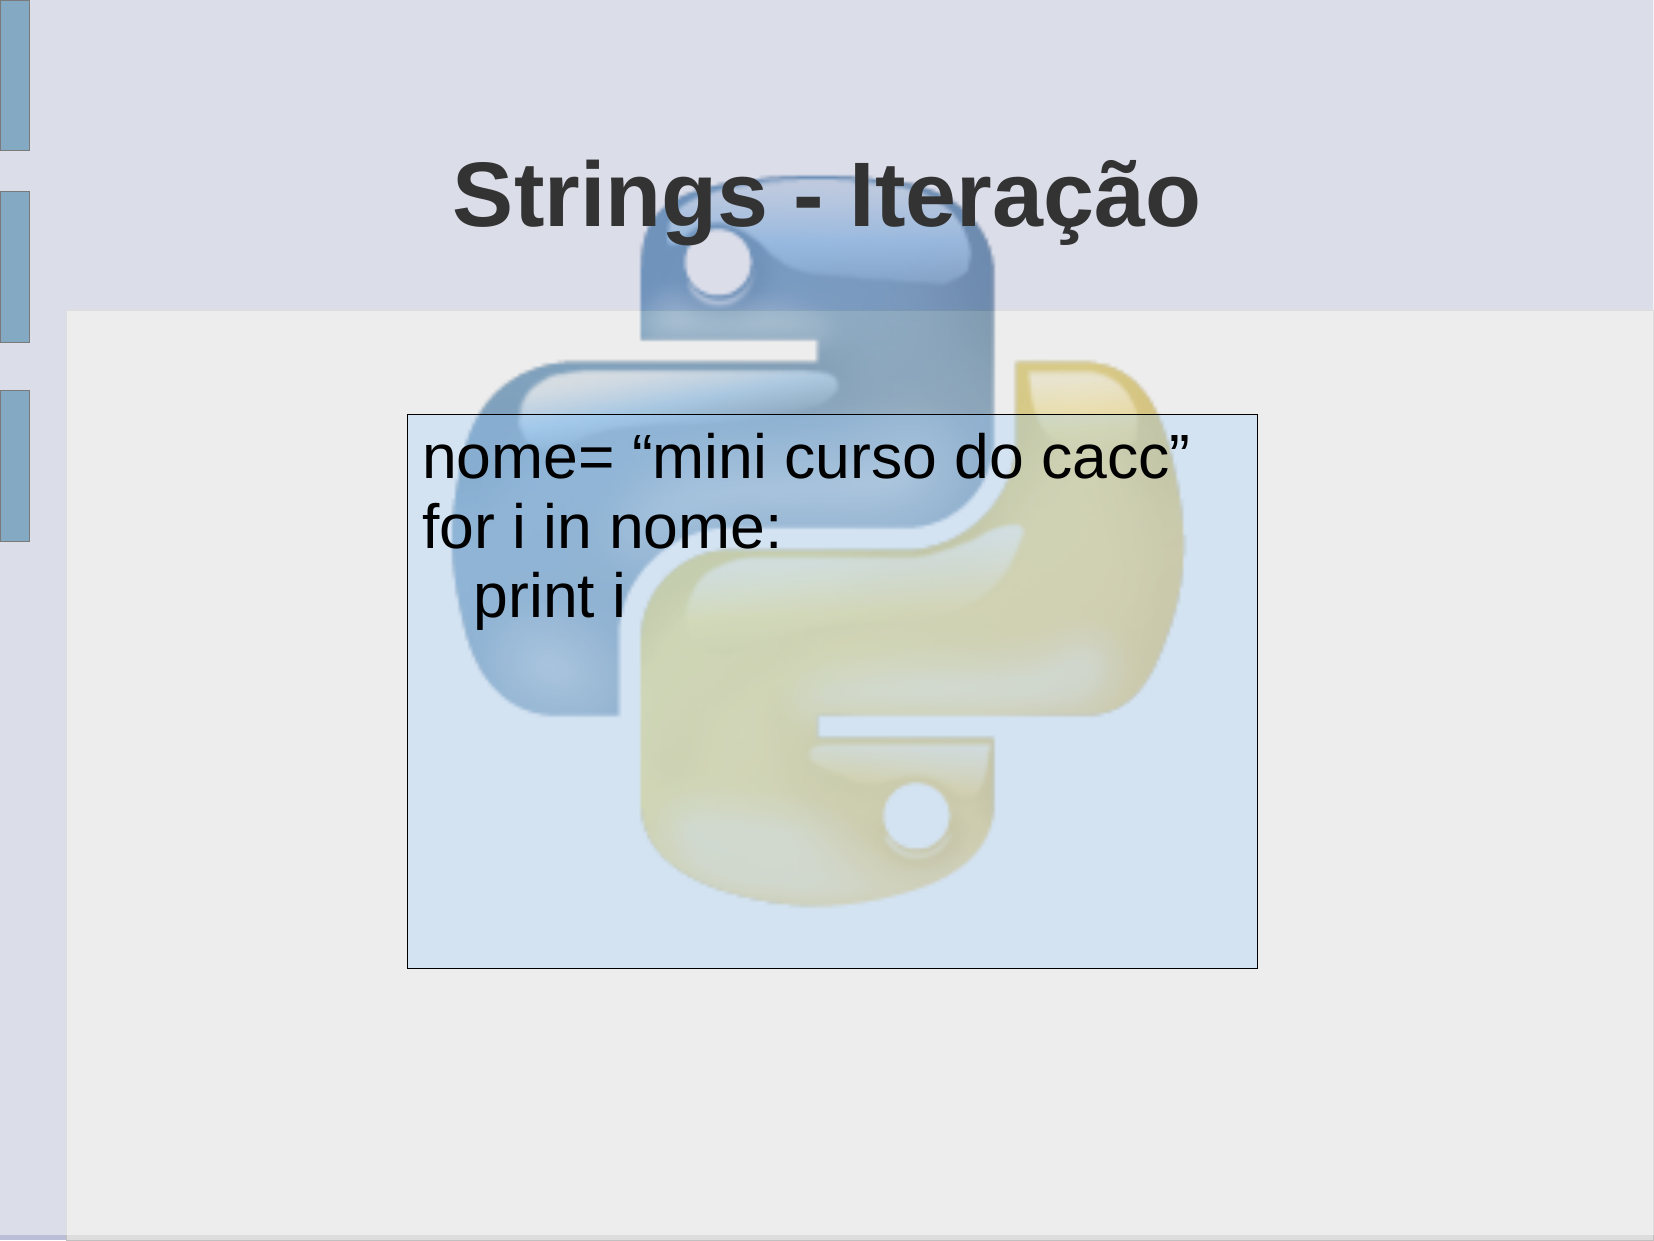

# Strings - Iteração
nome= “mini curso do cacc”
for i in nome:
 print i